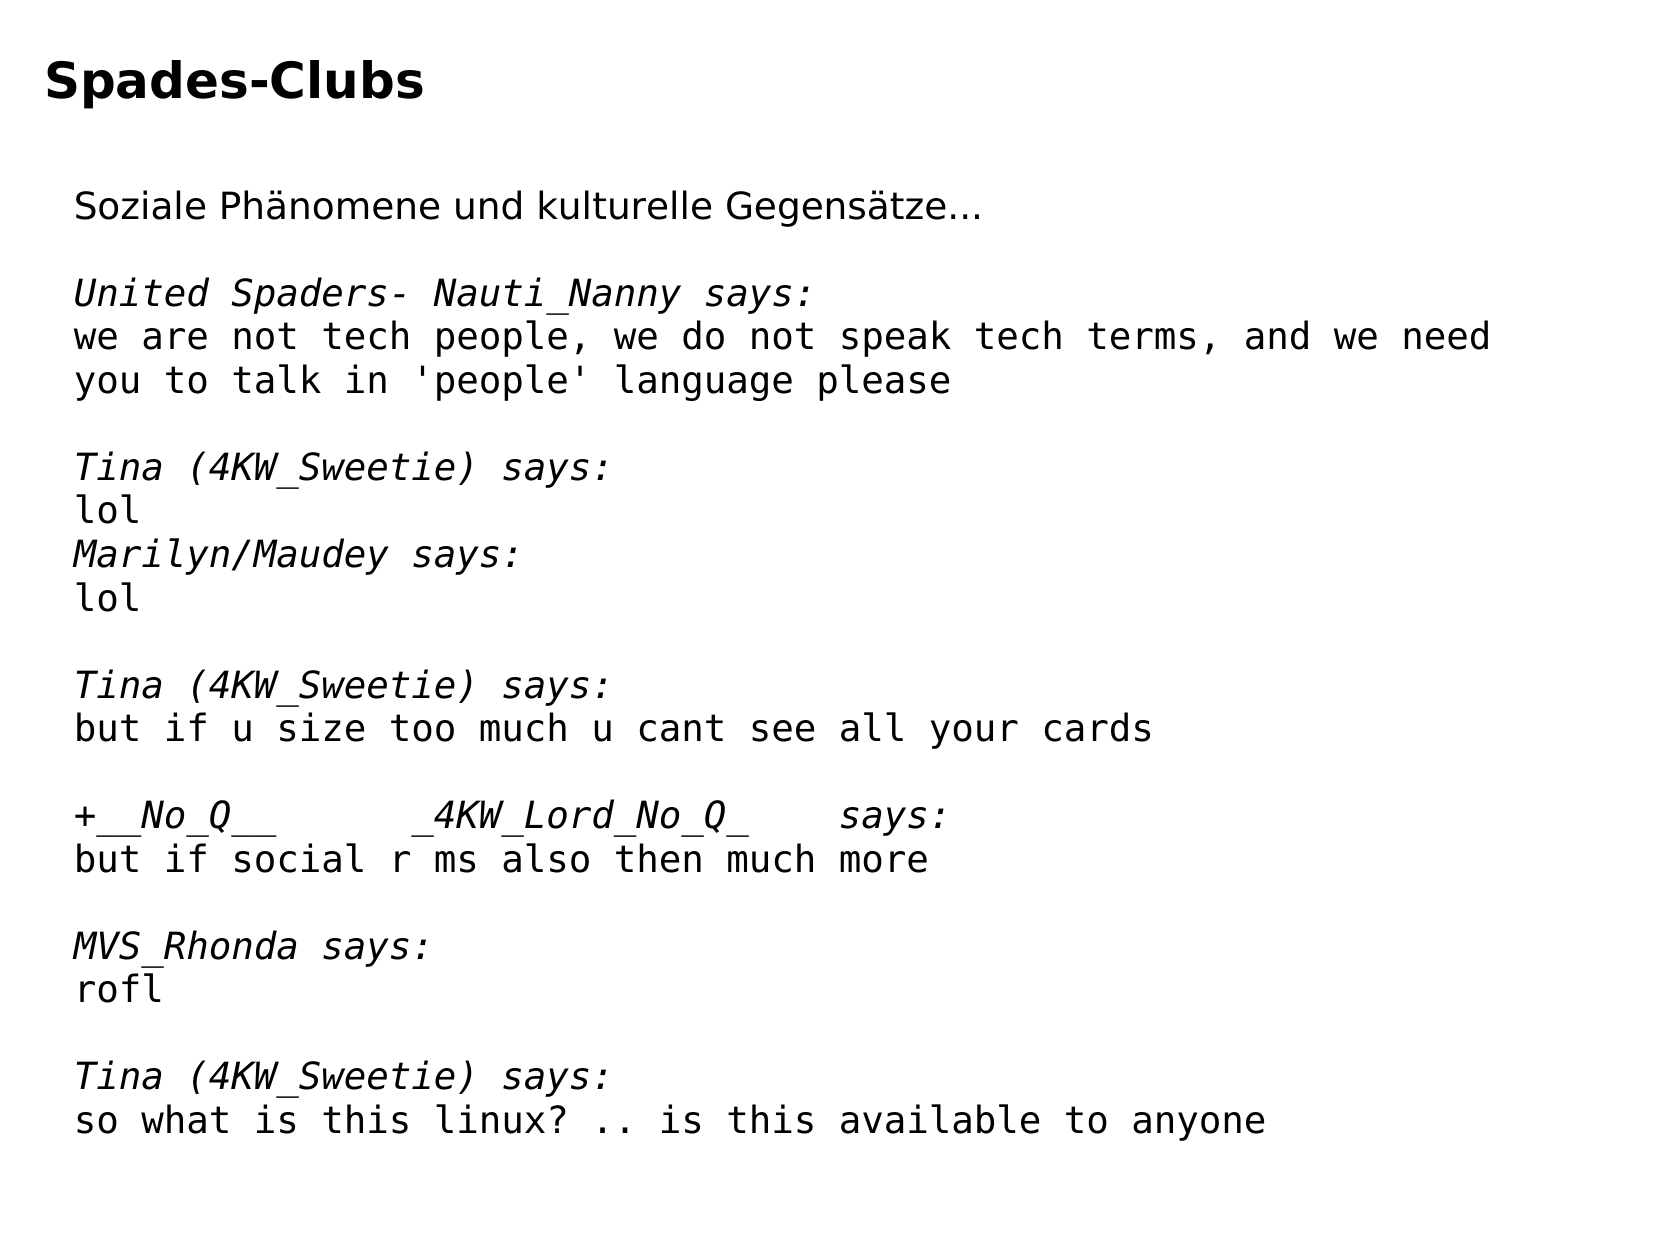

Spades-Clubs
Soziale Phänomene und kulturelle Gegensätze...
United Spaders- Nauti_Nanny says:
we are not tech people, we do not speak tech terms, and we need you to talk in 'people' language please
Tina (4KW_Sweetie) says:
lol
Marilyn/Maudey says:
lol
Tina (4KW_Sweetie) says:
but if u size too much u cant see all your cards
+__No_Q__ _4KW_Lord_No_Q_ says:
but if social r ms also then much more
MVS_Rhonda says:
rofl
Tina (4KW_Sweetie) says:
so what is this linux? .. is this available to anyone